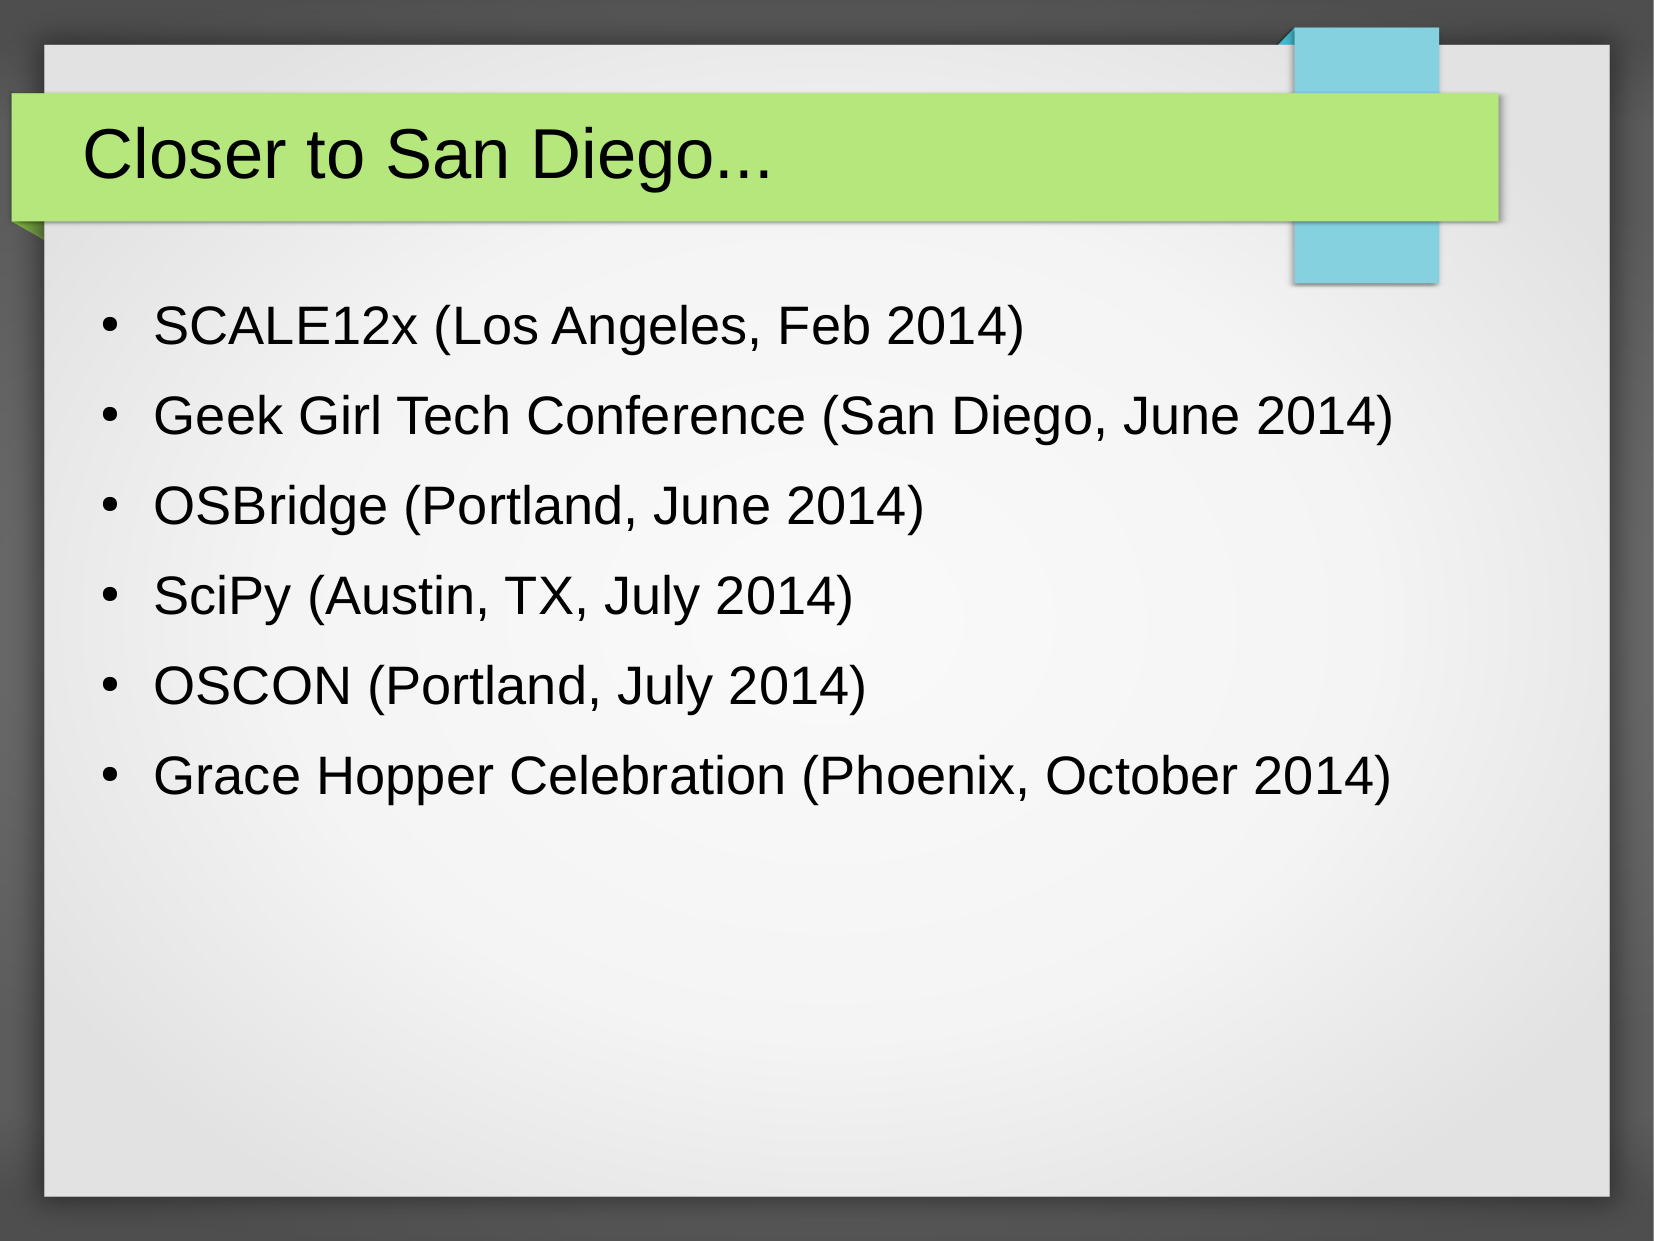

# Closer to San Diego...
SCALE12x (Los Angeles, Feb 2014)
Geek Girl Tech Conference (San Diego, June 2014)
OSBridge (Portland, June 2014)
SciPy (Austin, TX, July 2014)
OSCON (Portland, July 2014)
Grace Hopper Celebration (Phoenix, October 2014)